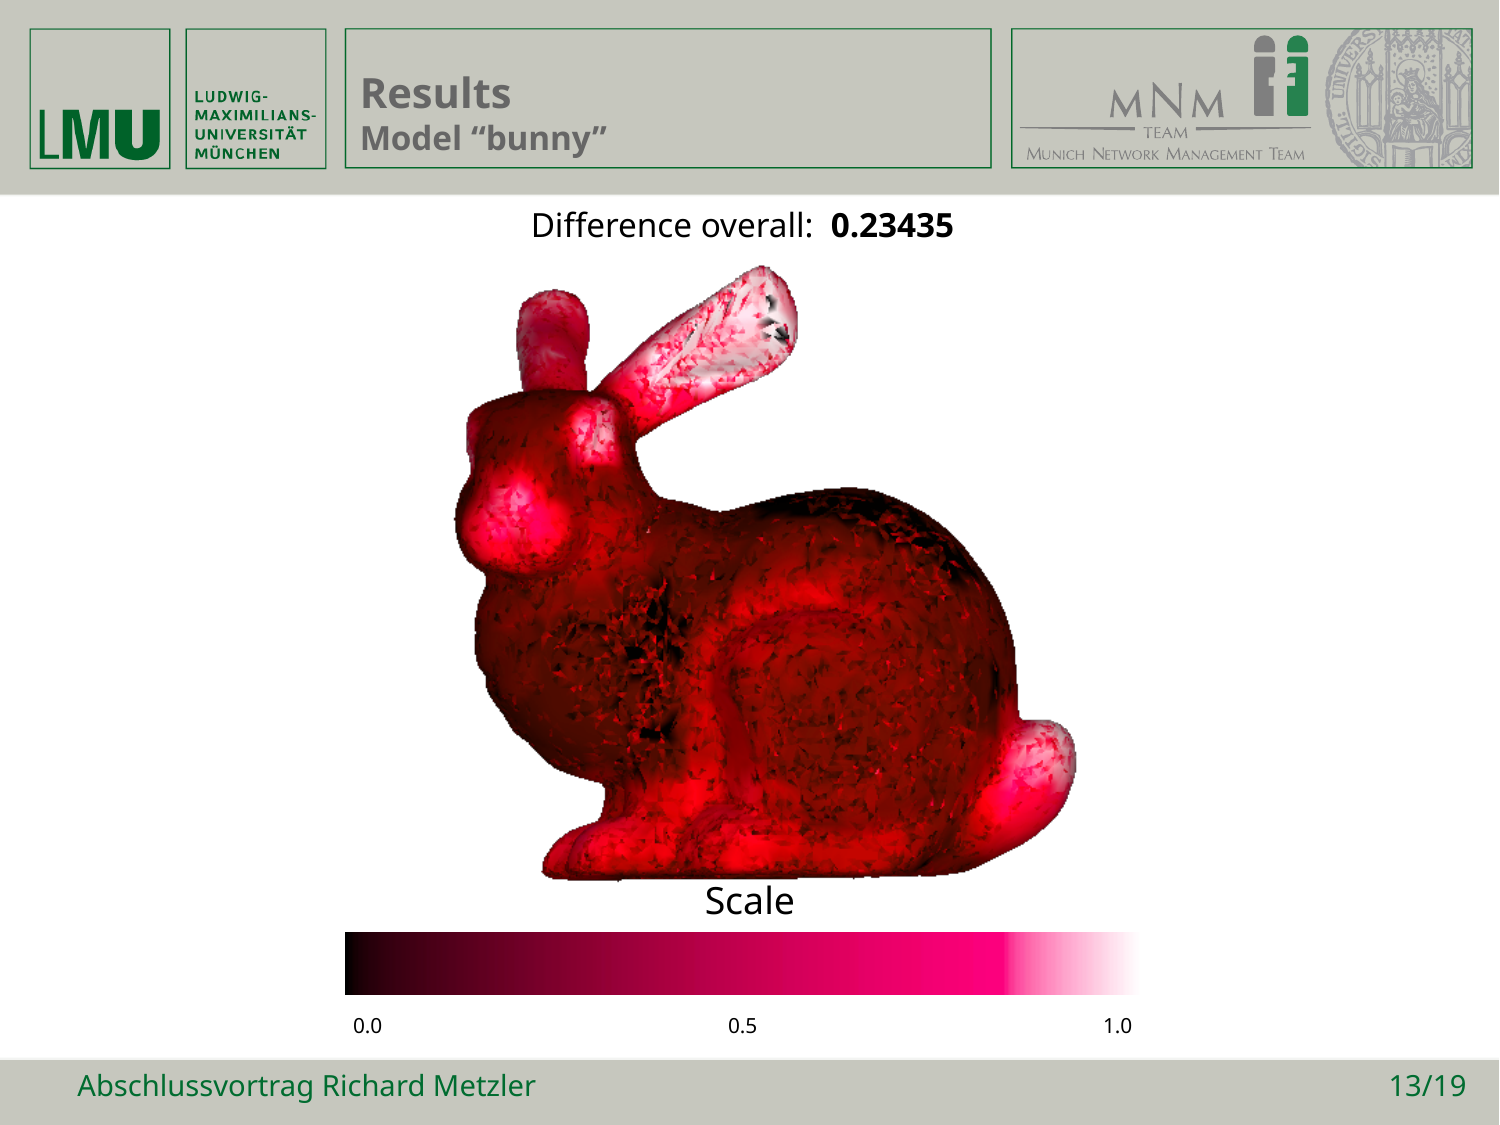

Results
Model “bunny”
Difference overall:	0.23435
Scale
0.0					0.5					1.0
Abschlussvortrag Richard Metzler
13/19